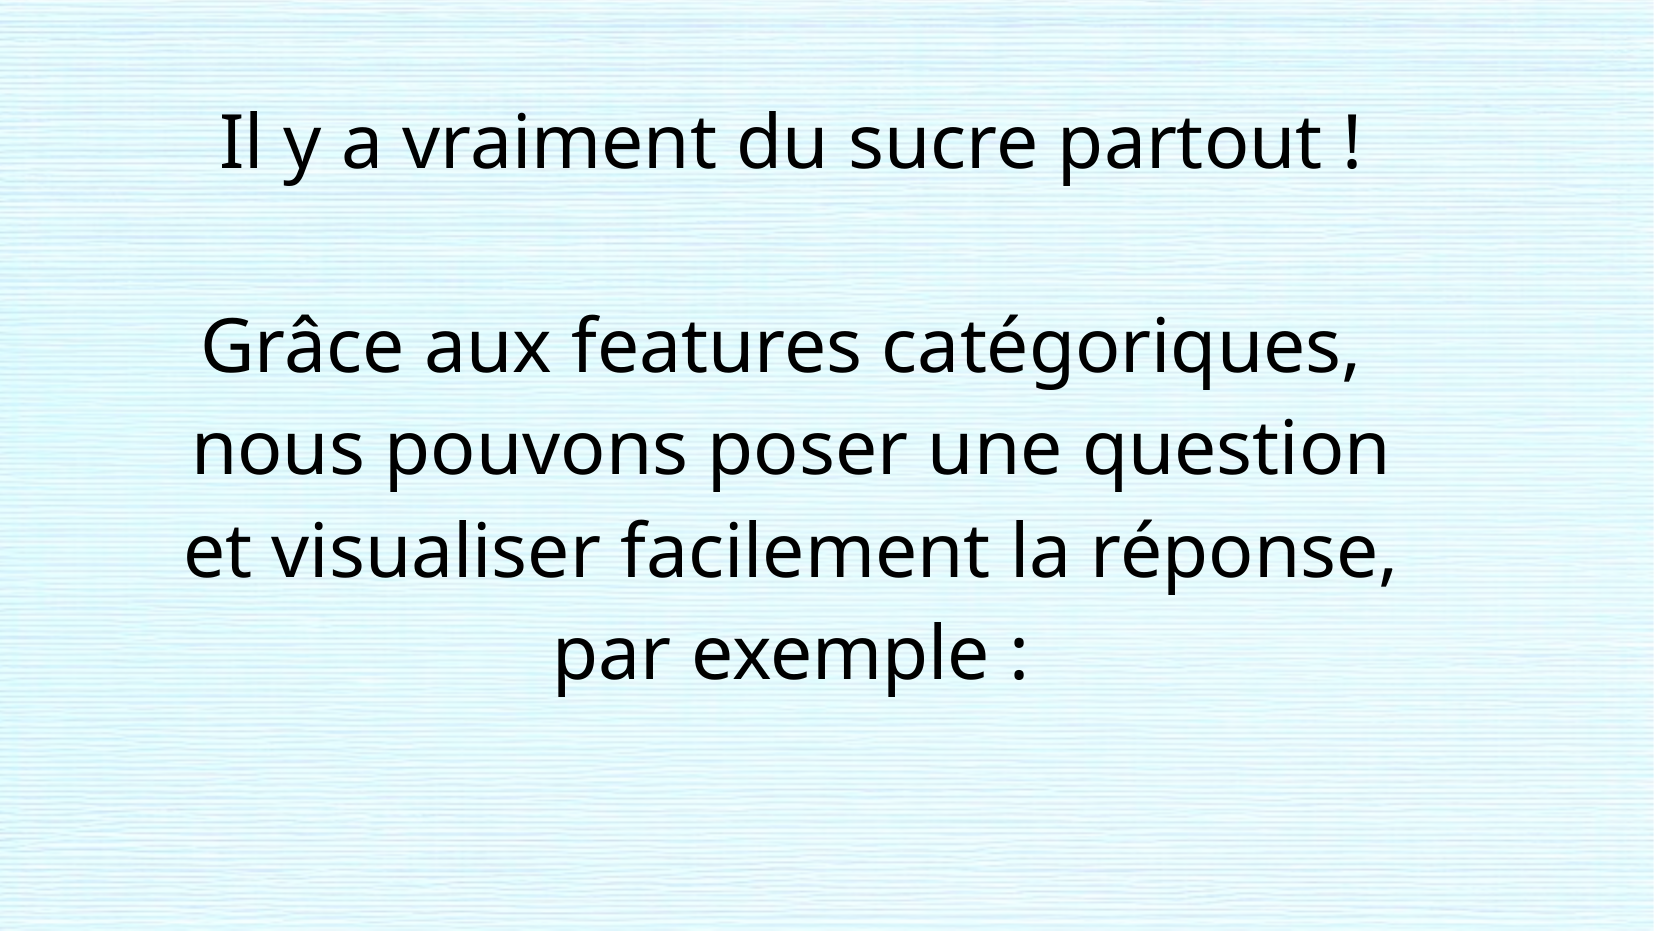

# Il y a vraiment du sucre partout ! Grâce aux features catégoriques, nous pouvons poser une question et visualiser facilement la réponse, par exemple :